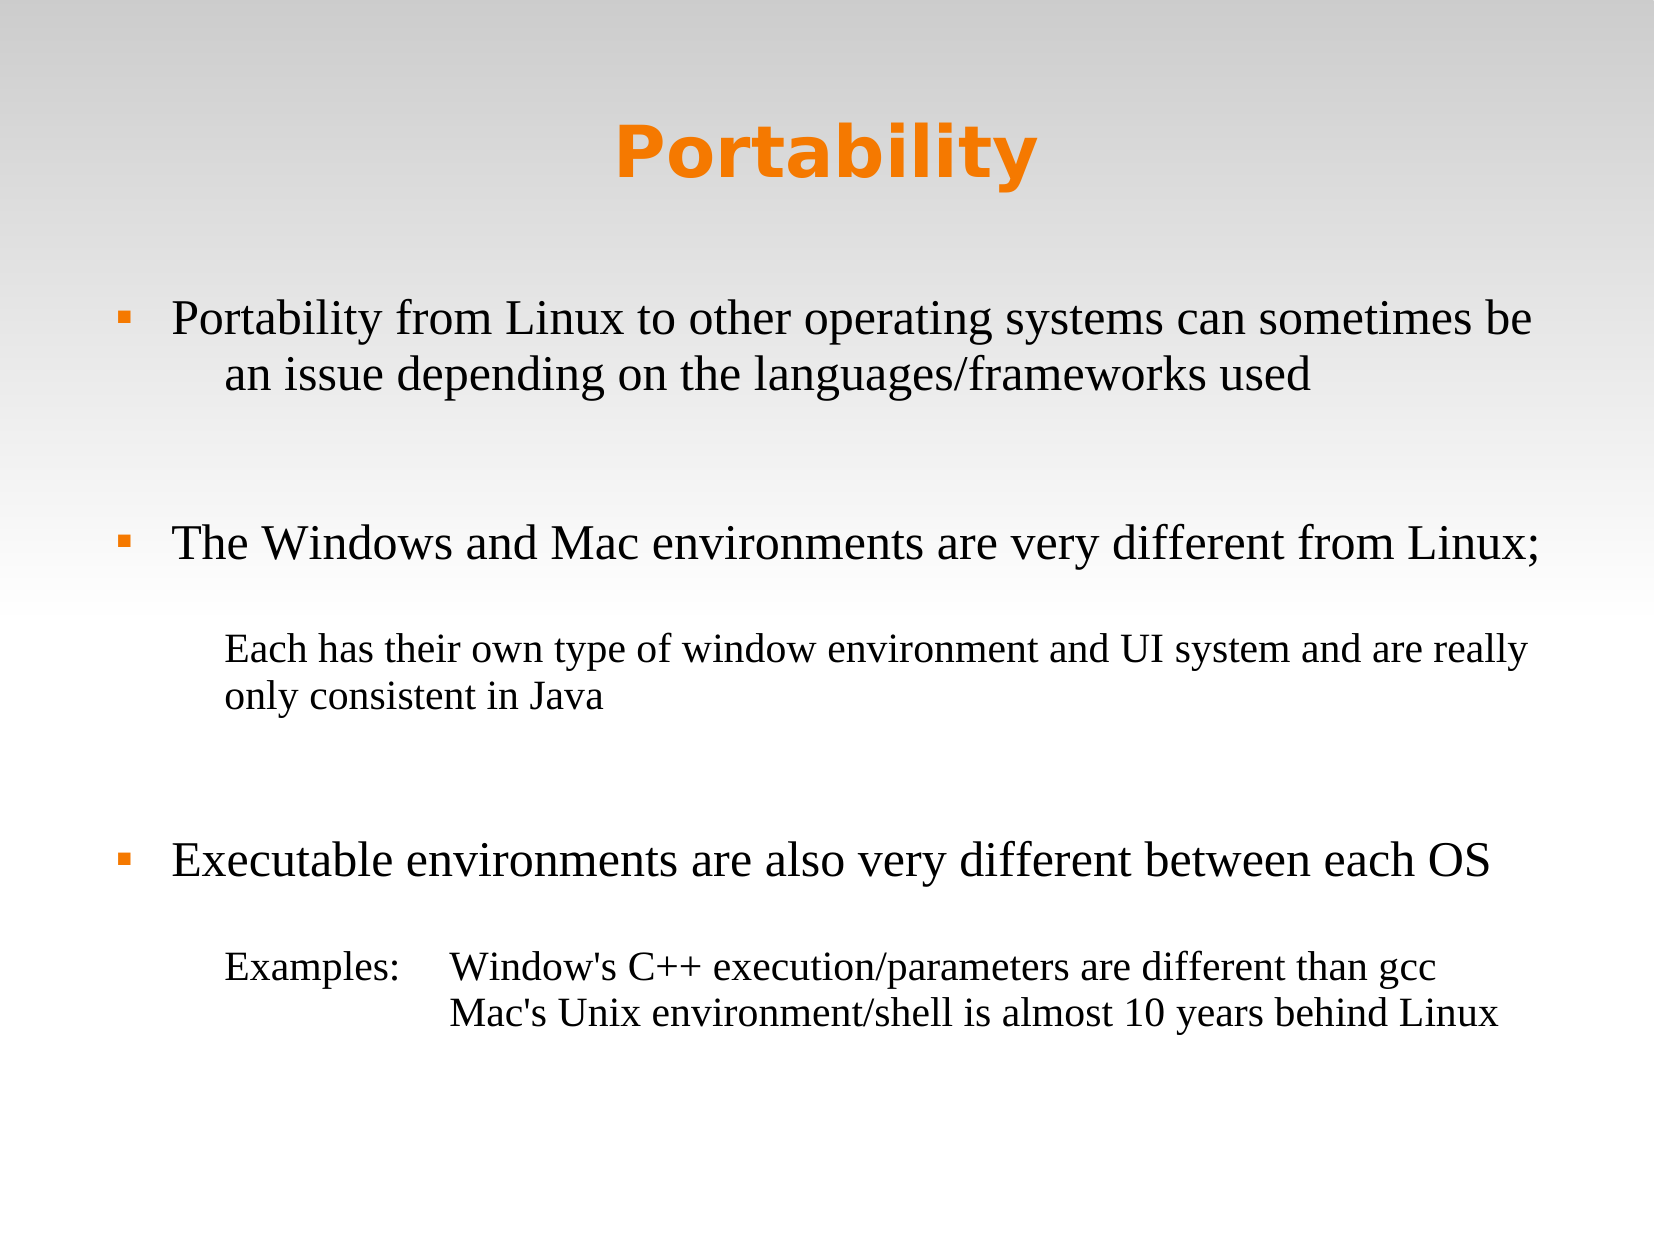

# Portability
Portability from Linux to other operating systems can sometimes be an issue depending on the languages/frameworks used
The Windows and Mac environments are very different from Linux;
Each has their own type of window environment and UI system and are really only consistent in Java
Executable environments are also very different between each OS
Examples:	Window's C++ execution/parameters are different than gcc
		 	Mac's Unix environment/shell is almost 10 years behind Linux